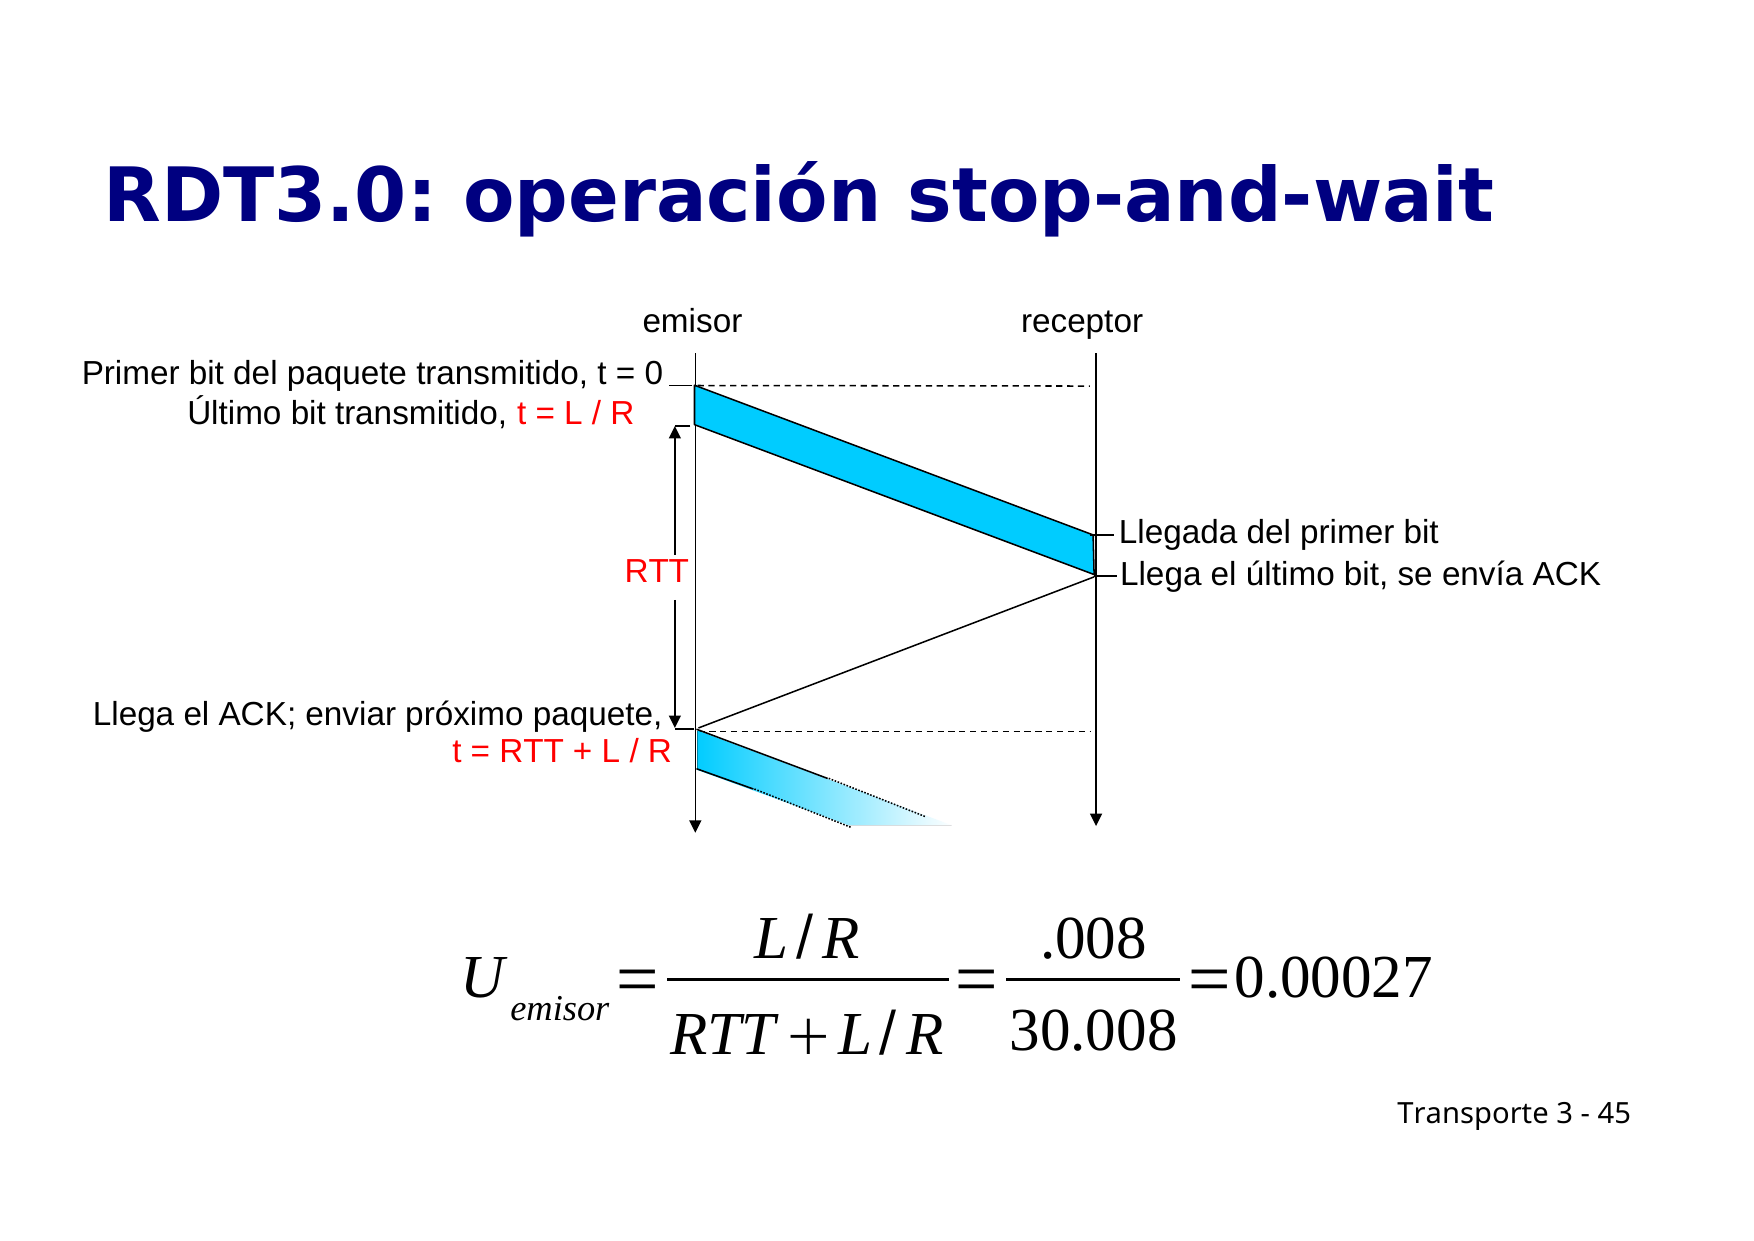

# RDT3.0: operación stop-and-wait
emisor
receptor
Primer bit del paquete transmitido, t = 0
Último bit transmitido, t = L / R
Llegada del primer bit
RTT
Llega el último bit, se envía ACK
Llega el ACK; enviar próximo paquete,
t = RTT + L / R